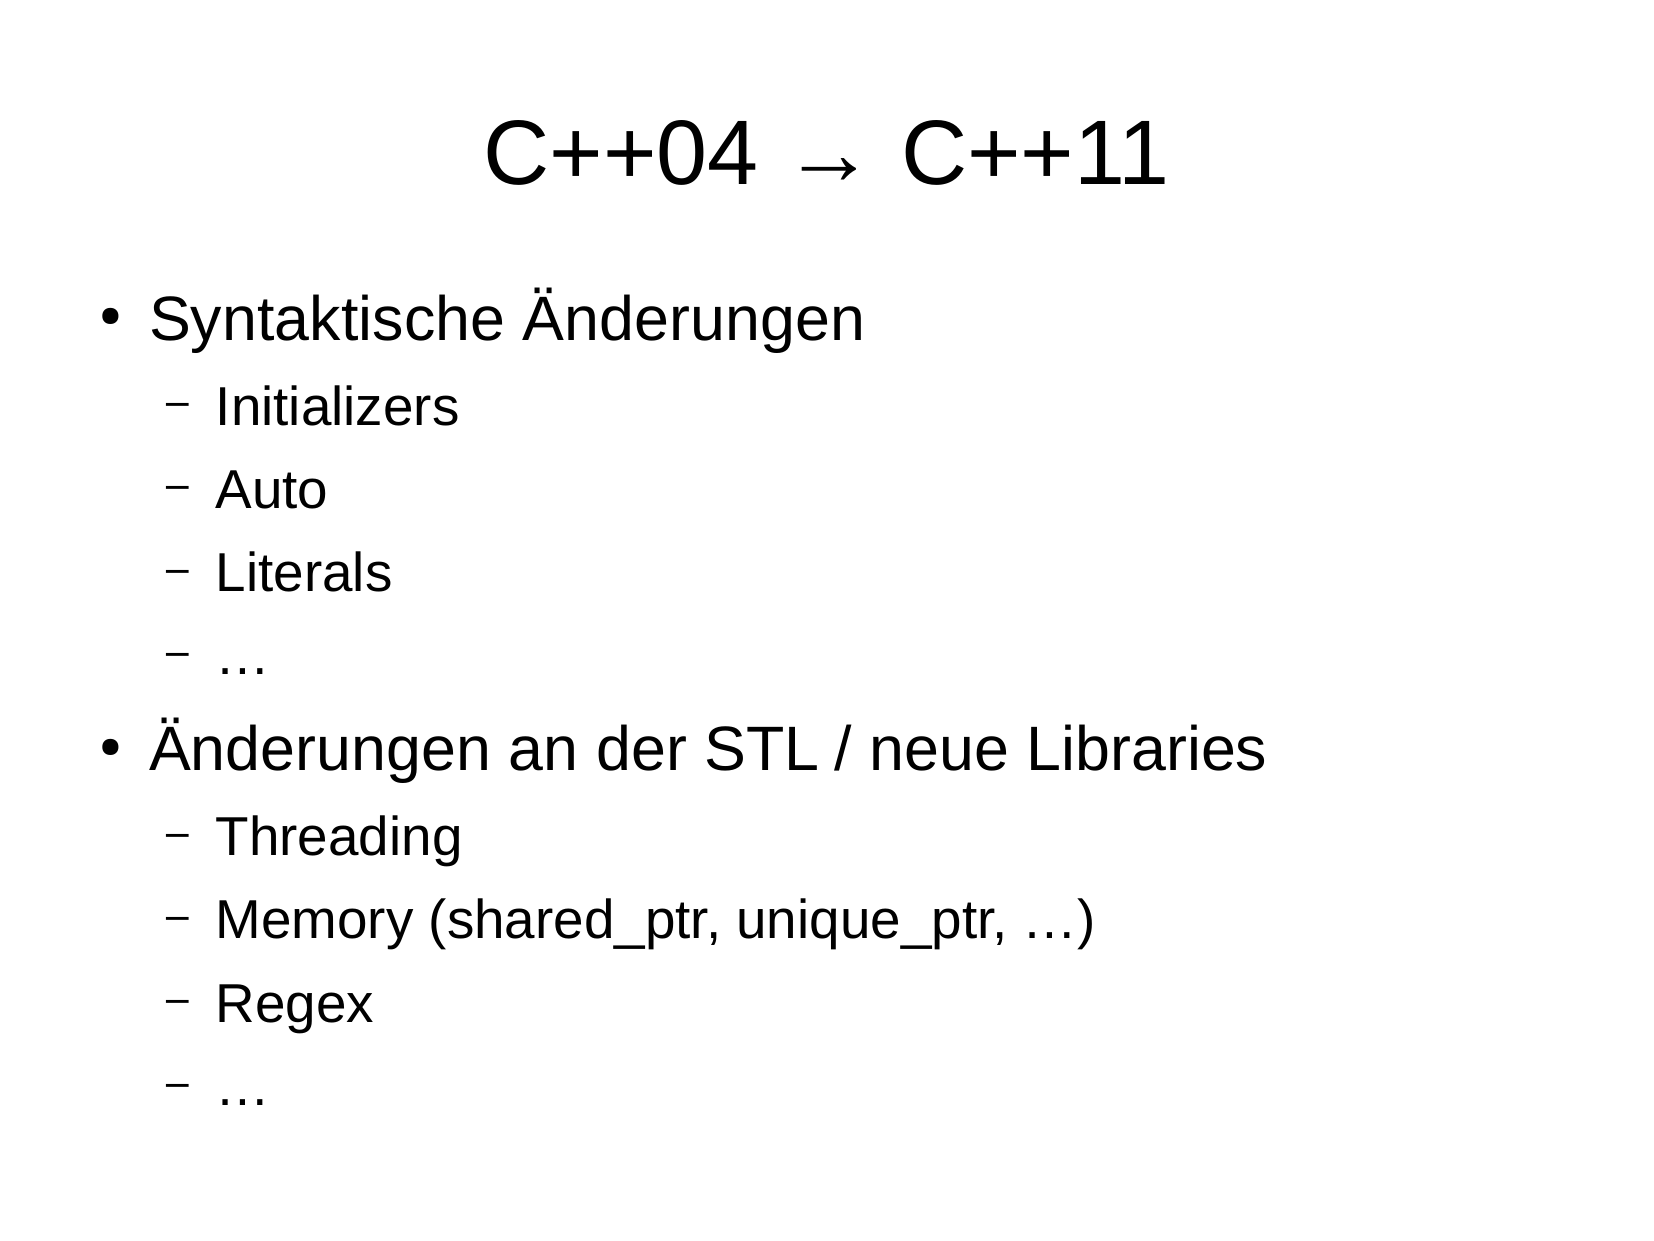

# C++04 → C++11
Syntaktische Änderungen
Initializers
Auto
Literals
…
Änderungen an der STL / neue Libraries
Threading
Memory (shared_ptr, unique_ptr, …)
Regex
…